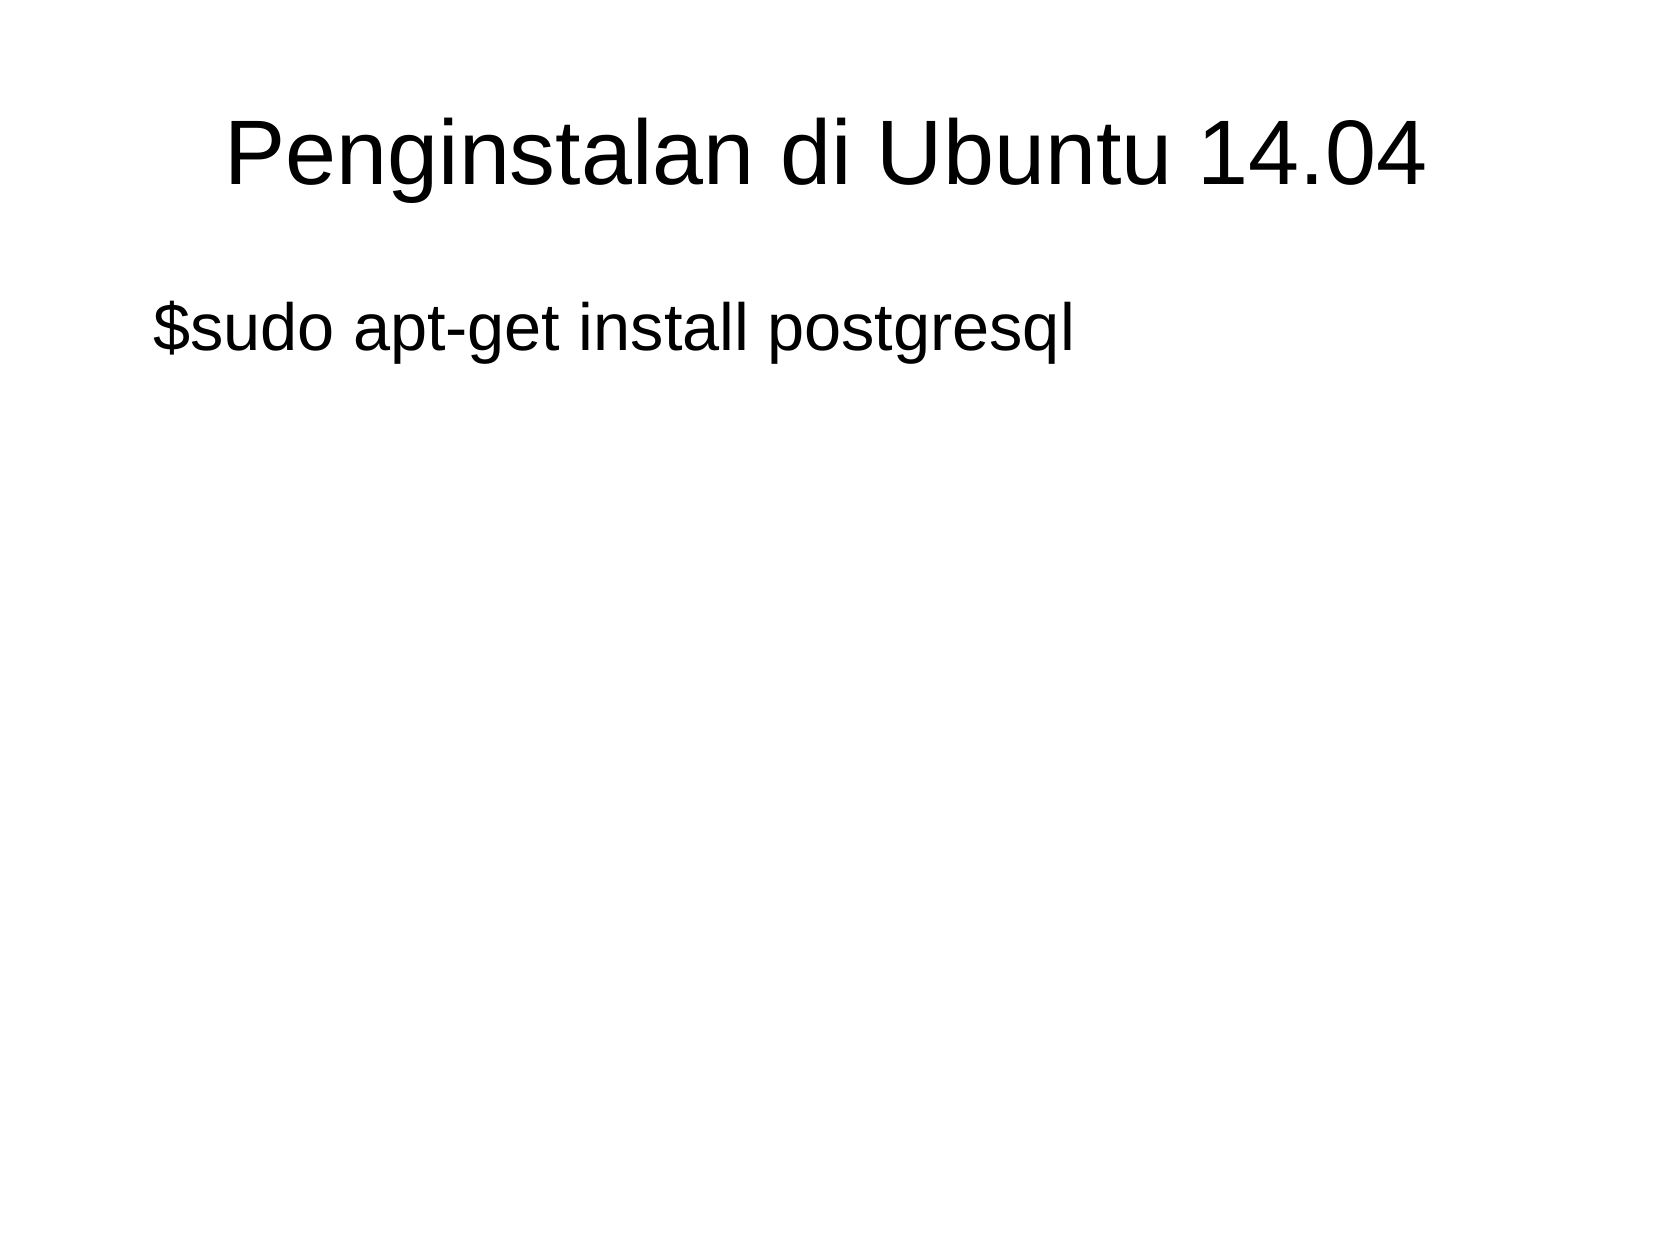

# Penginstalan di Ubuntu 14.04
$sudo apt-get install postgresql